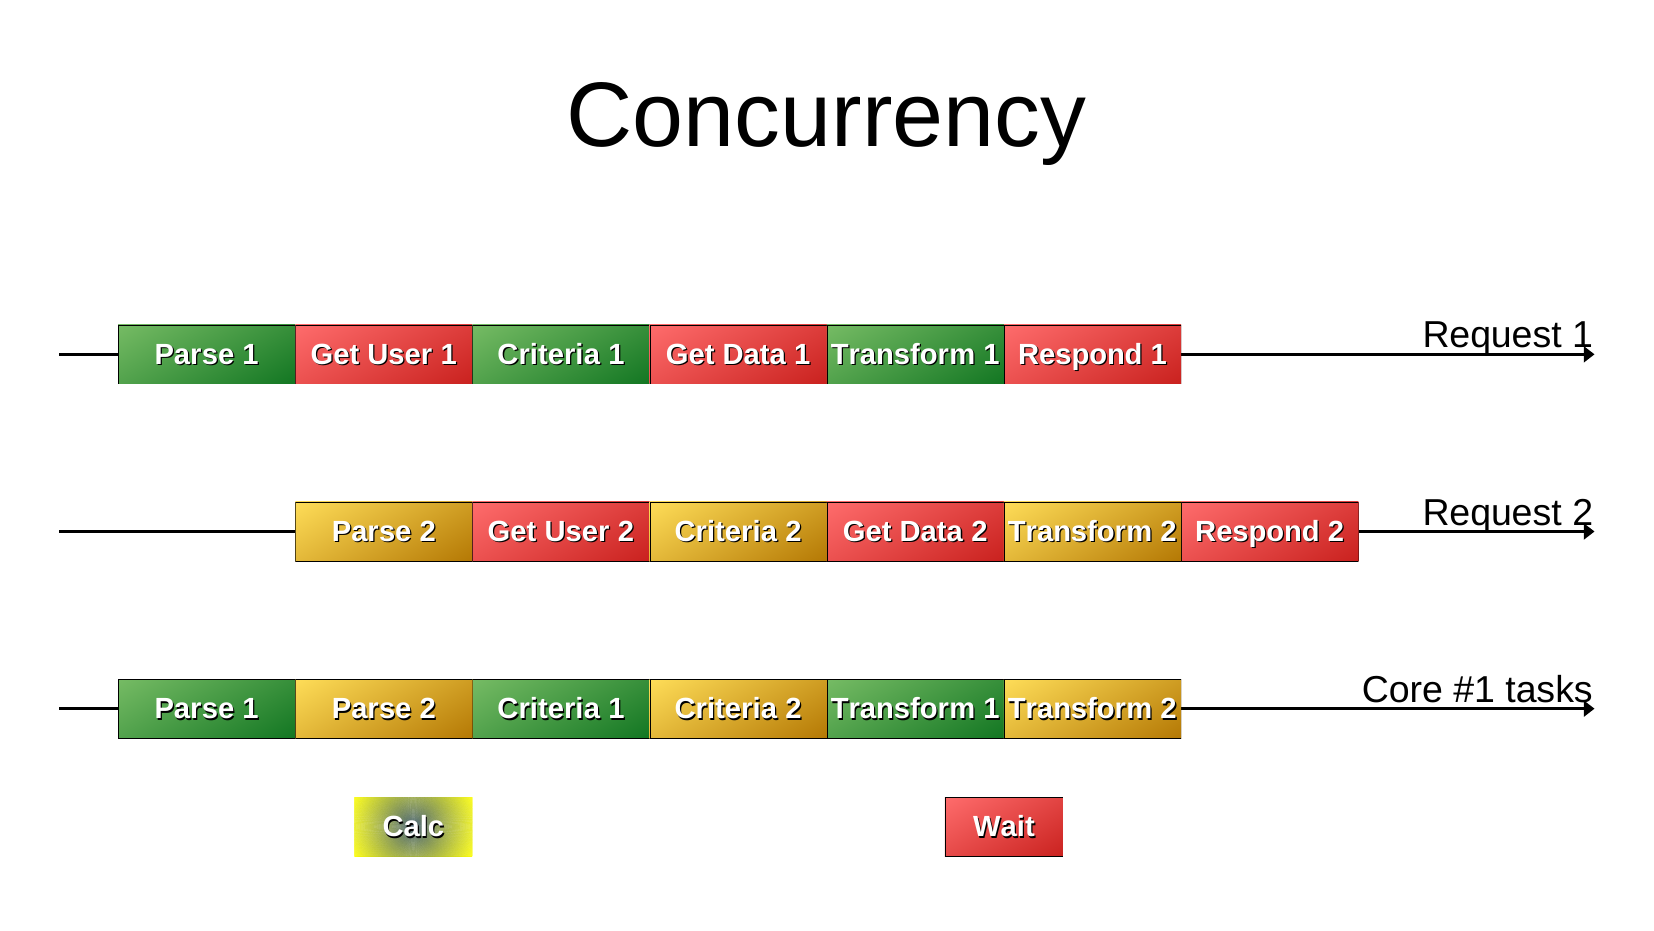

# Concurrency
Parse 1
Get User 1
Criteria 1
Get Data 1
Transform 1
Respond 1
Request 1
Parse 2
Get User 2
Criteria 2
Get Data 2
Transform 2
Respond 2
Request 2
Parse 1
Parse 2
Criteria 1
Criteria 2
Transform 1
Transform 2
Core #1 tasks
Calc
Wait